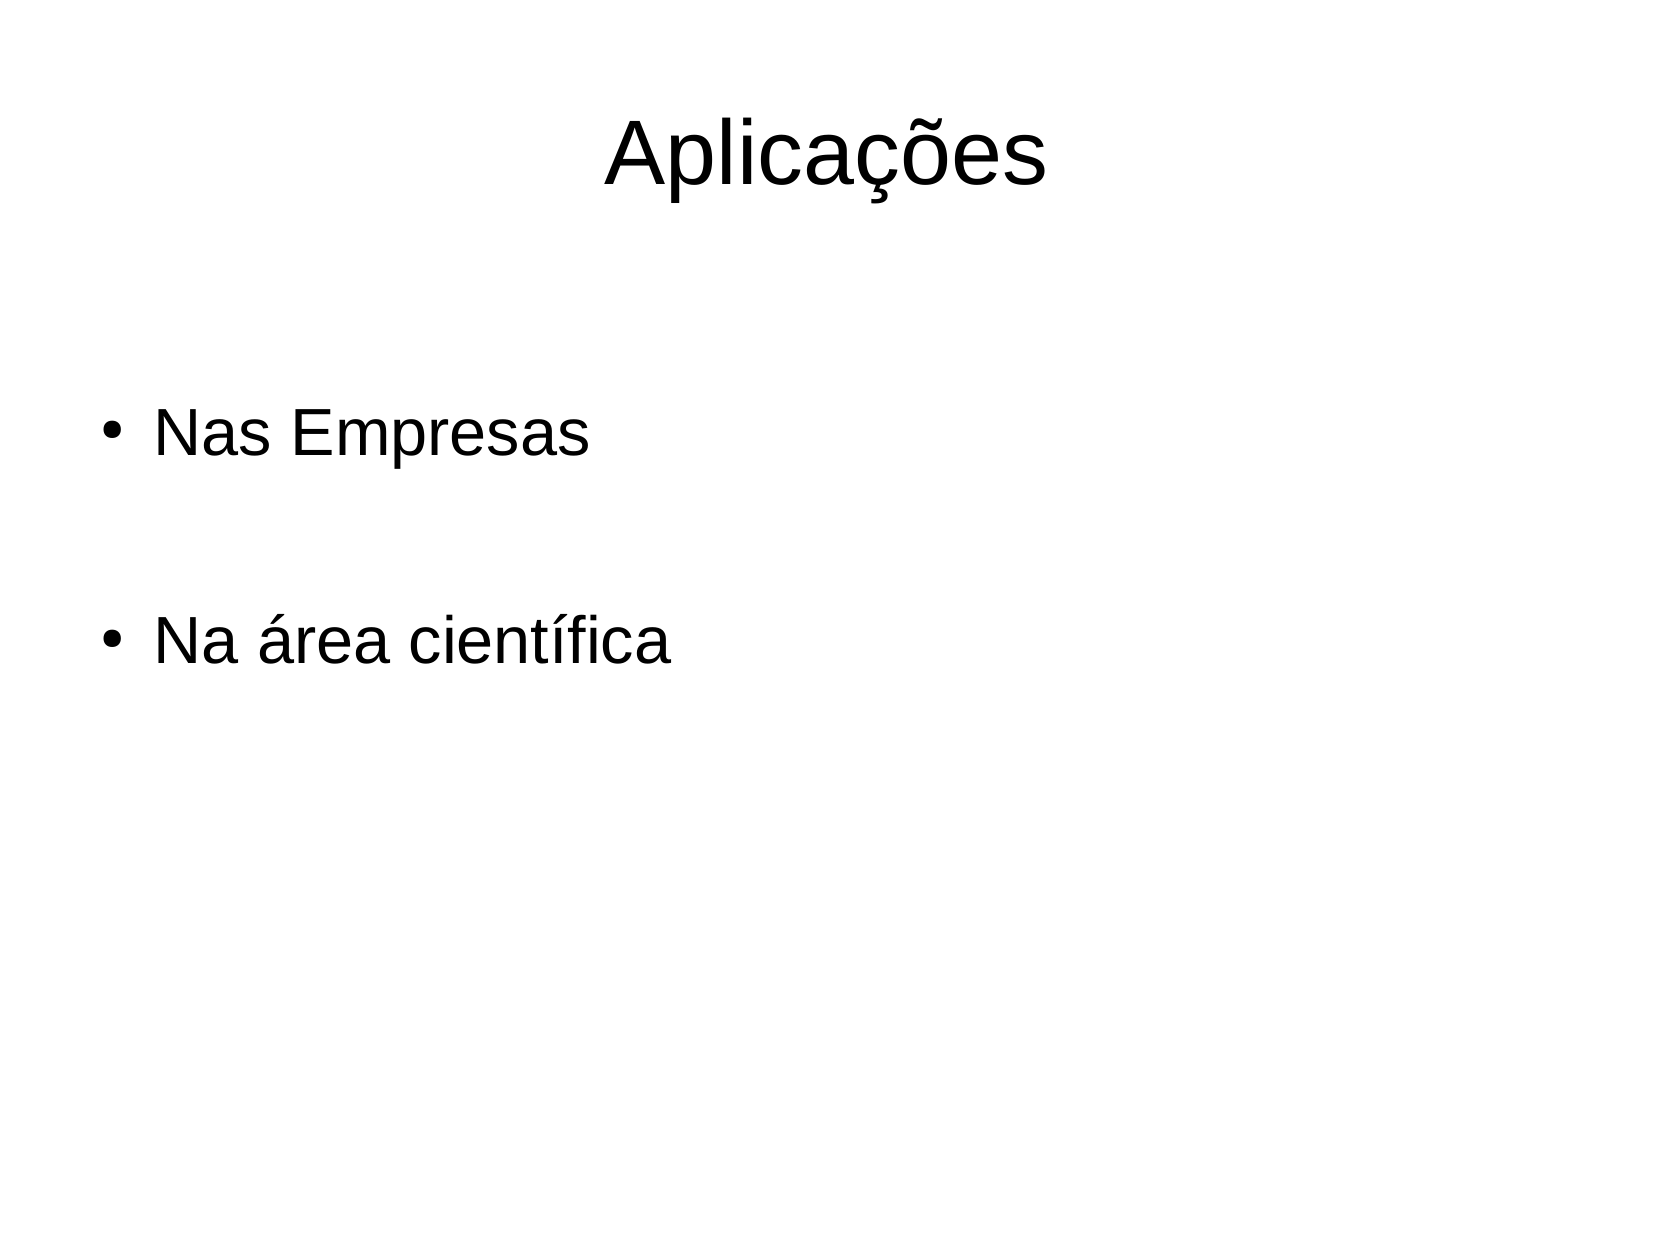

# Aplicações
Nas Empresas
Na área científica